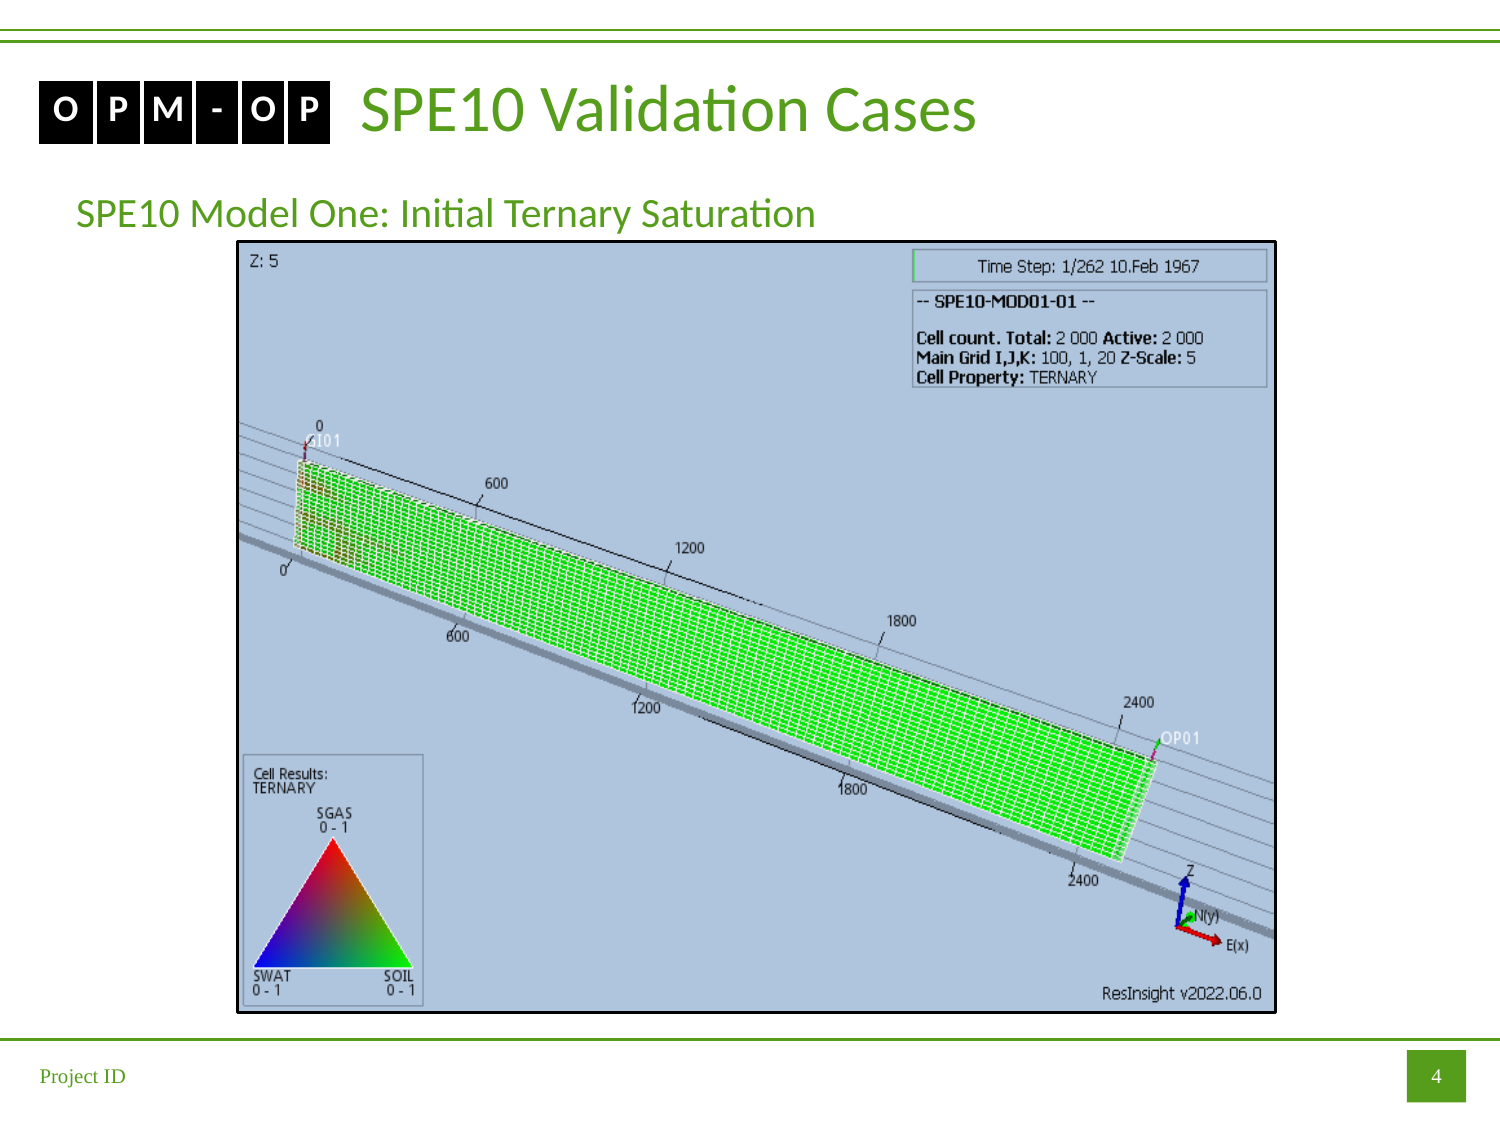

# SPE10 Validation Cases
SPE10 Model One: Initial Ternary Saturation
Project ID
4